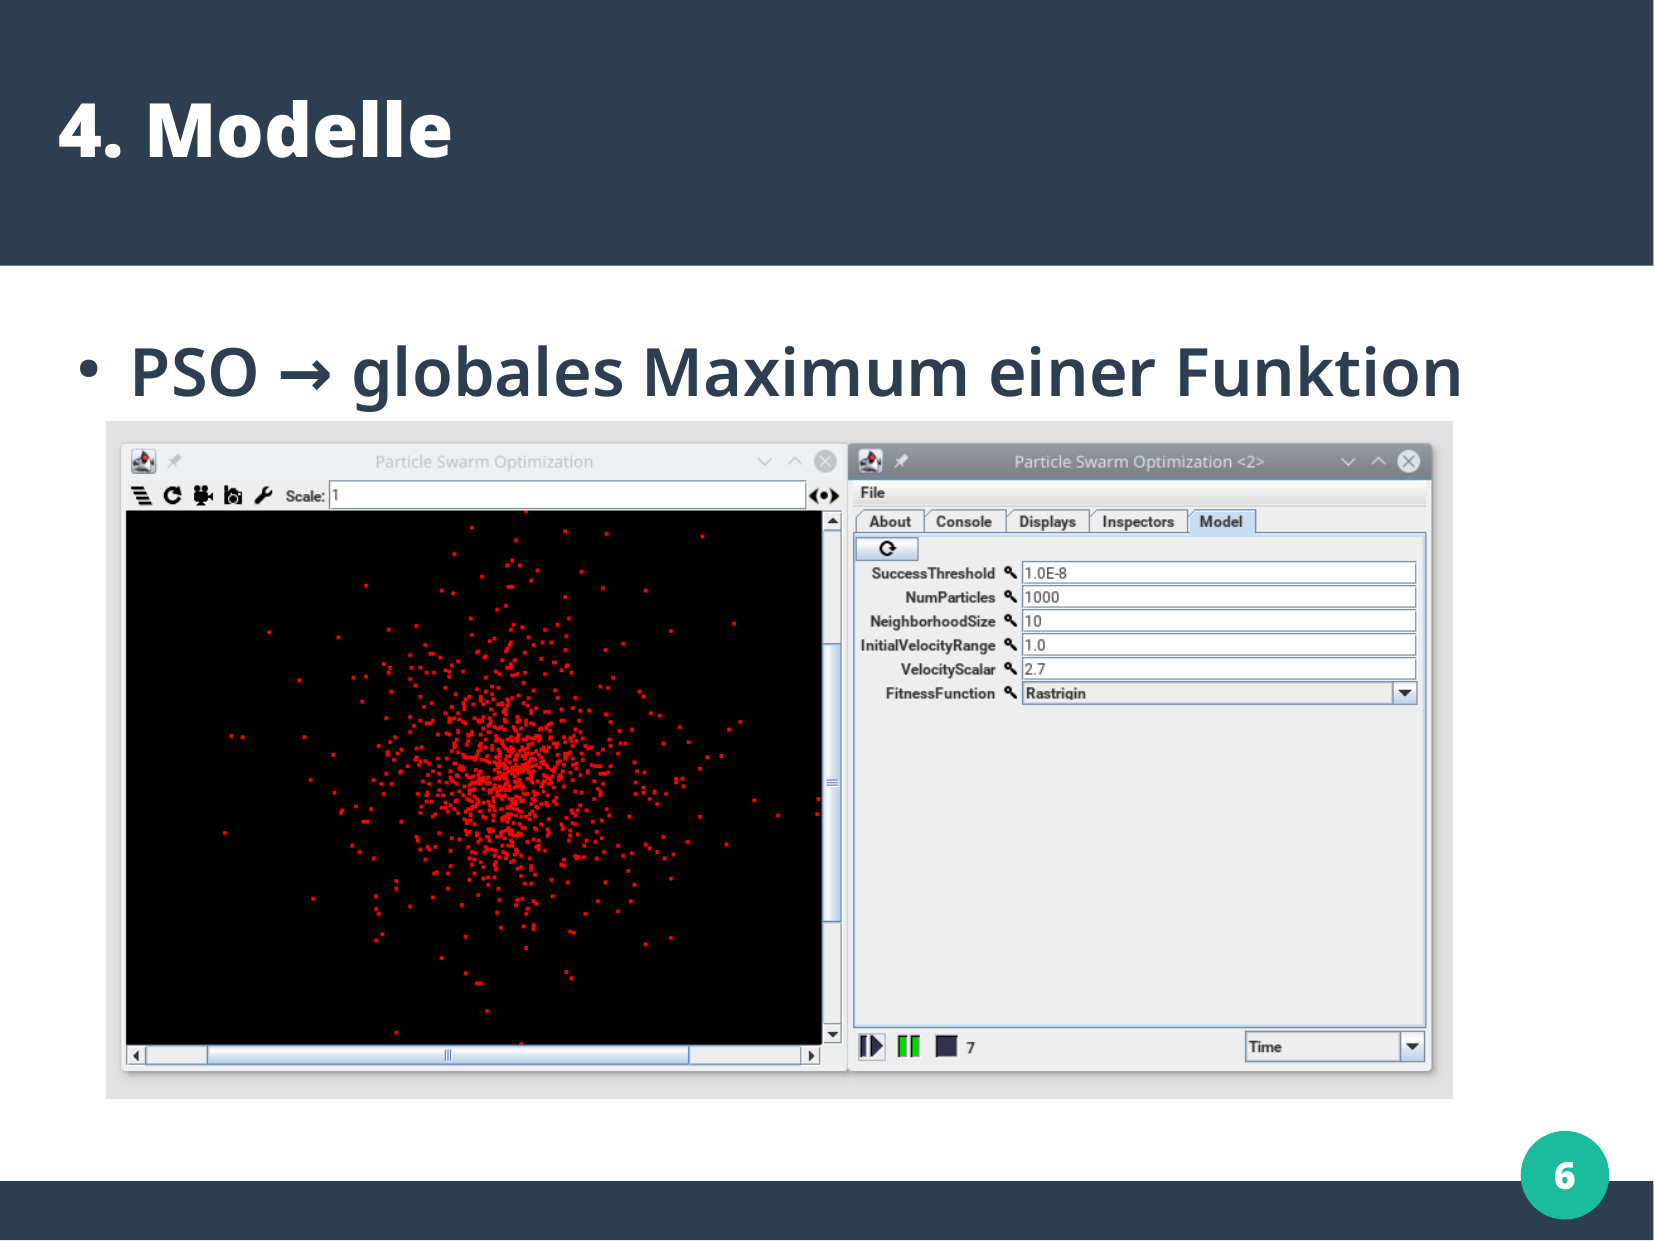

# 4. Modelle
PSO → globales Maximum einer Funktion
6